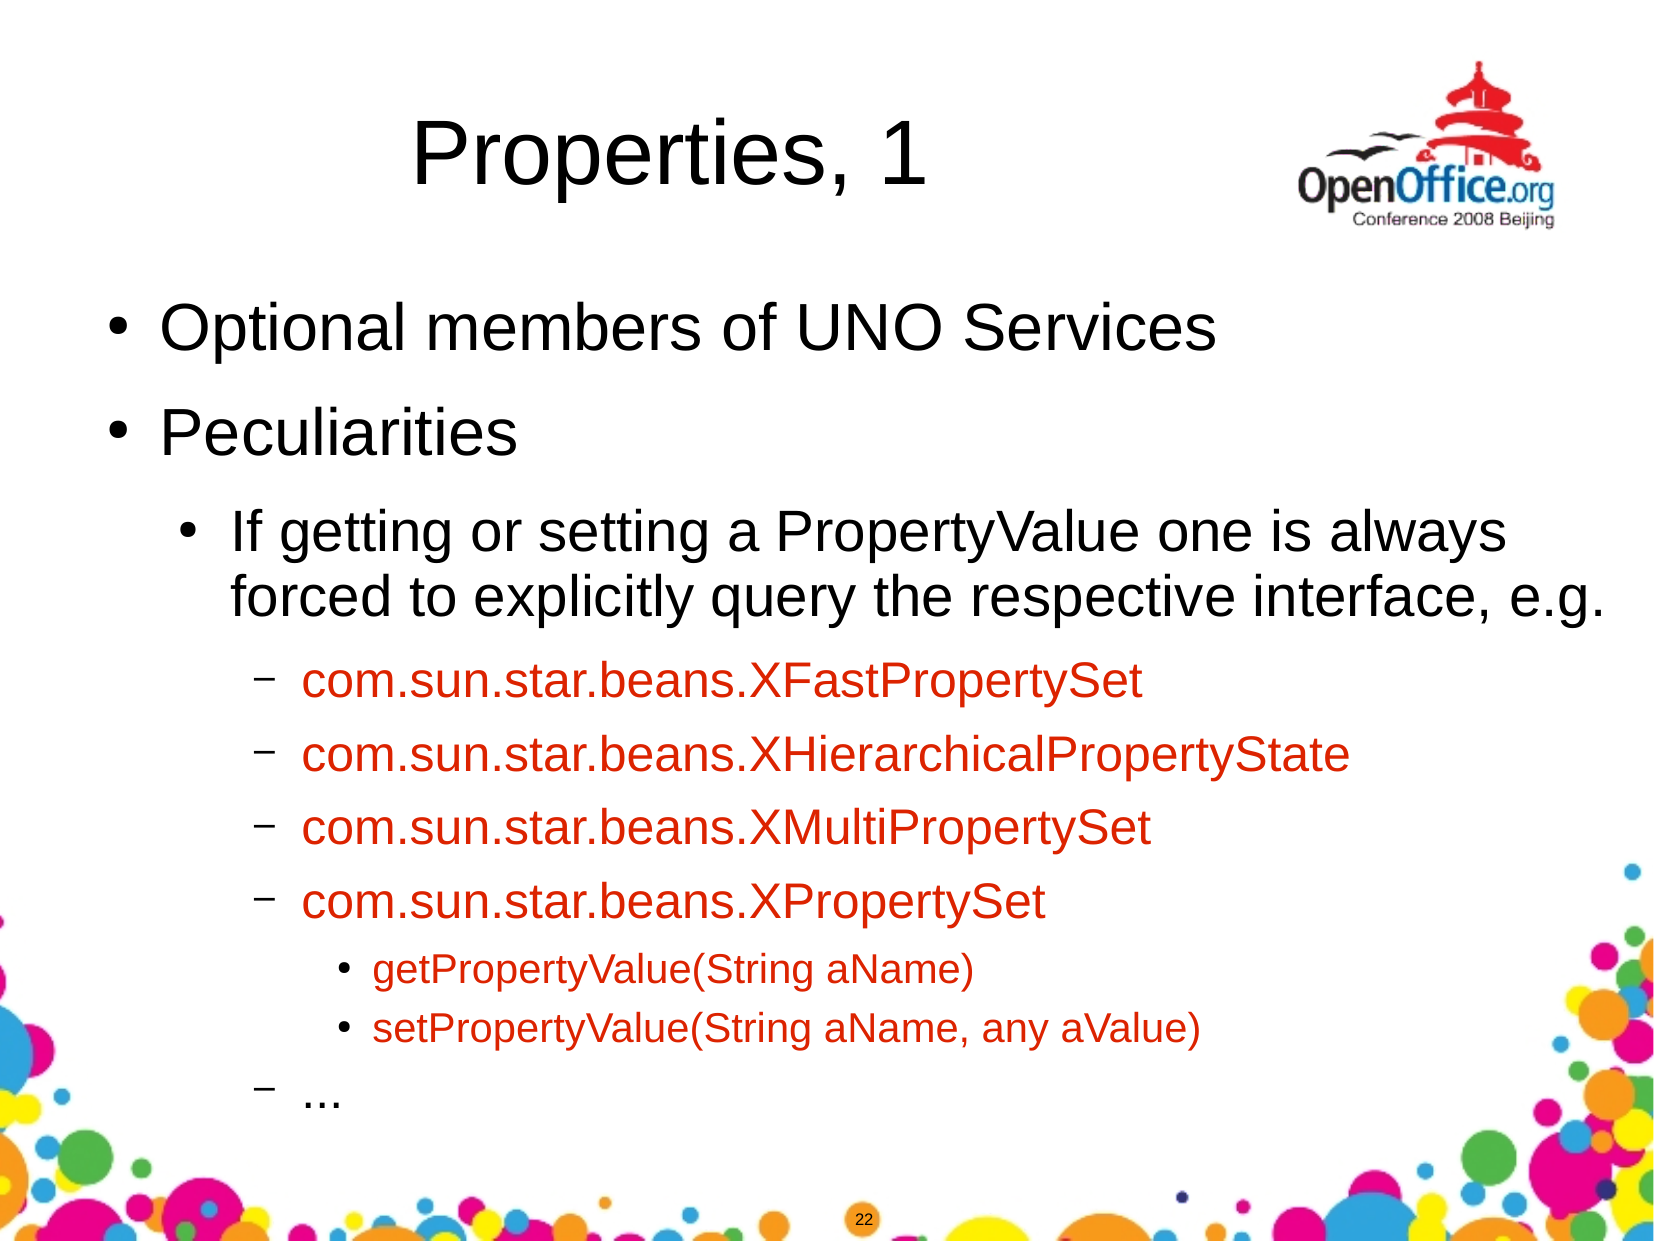

# Properties, 1
Optional members of UNO Services
Peculiarities
If getting or setting a PropertyValue one is always forced to explicitly query the respective interface, e.g.
com.sun.star.beans.XFastPropertySet
com.sun.star.beans.XHierarchicalPropertyState
com.sun.star.beans.XMultiPropertySet
com.sun.star.beans.XPropertySet
getPropertyValue(String aName)
setPropertyValue(String aName, any aValue)
...
22